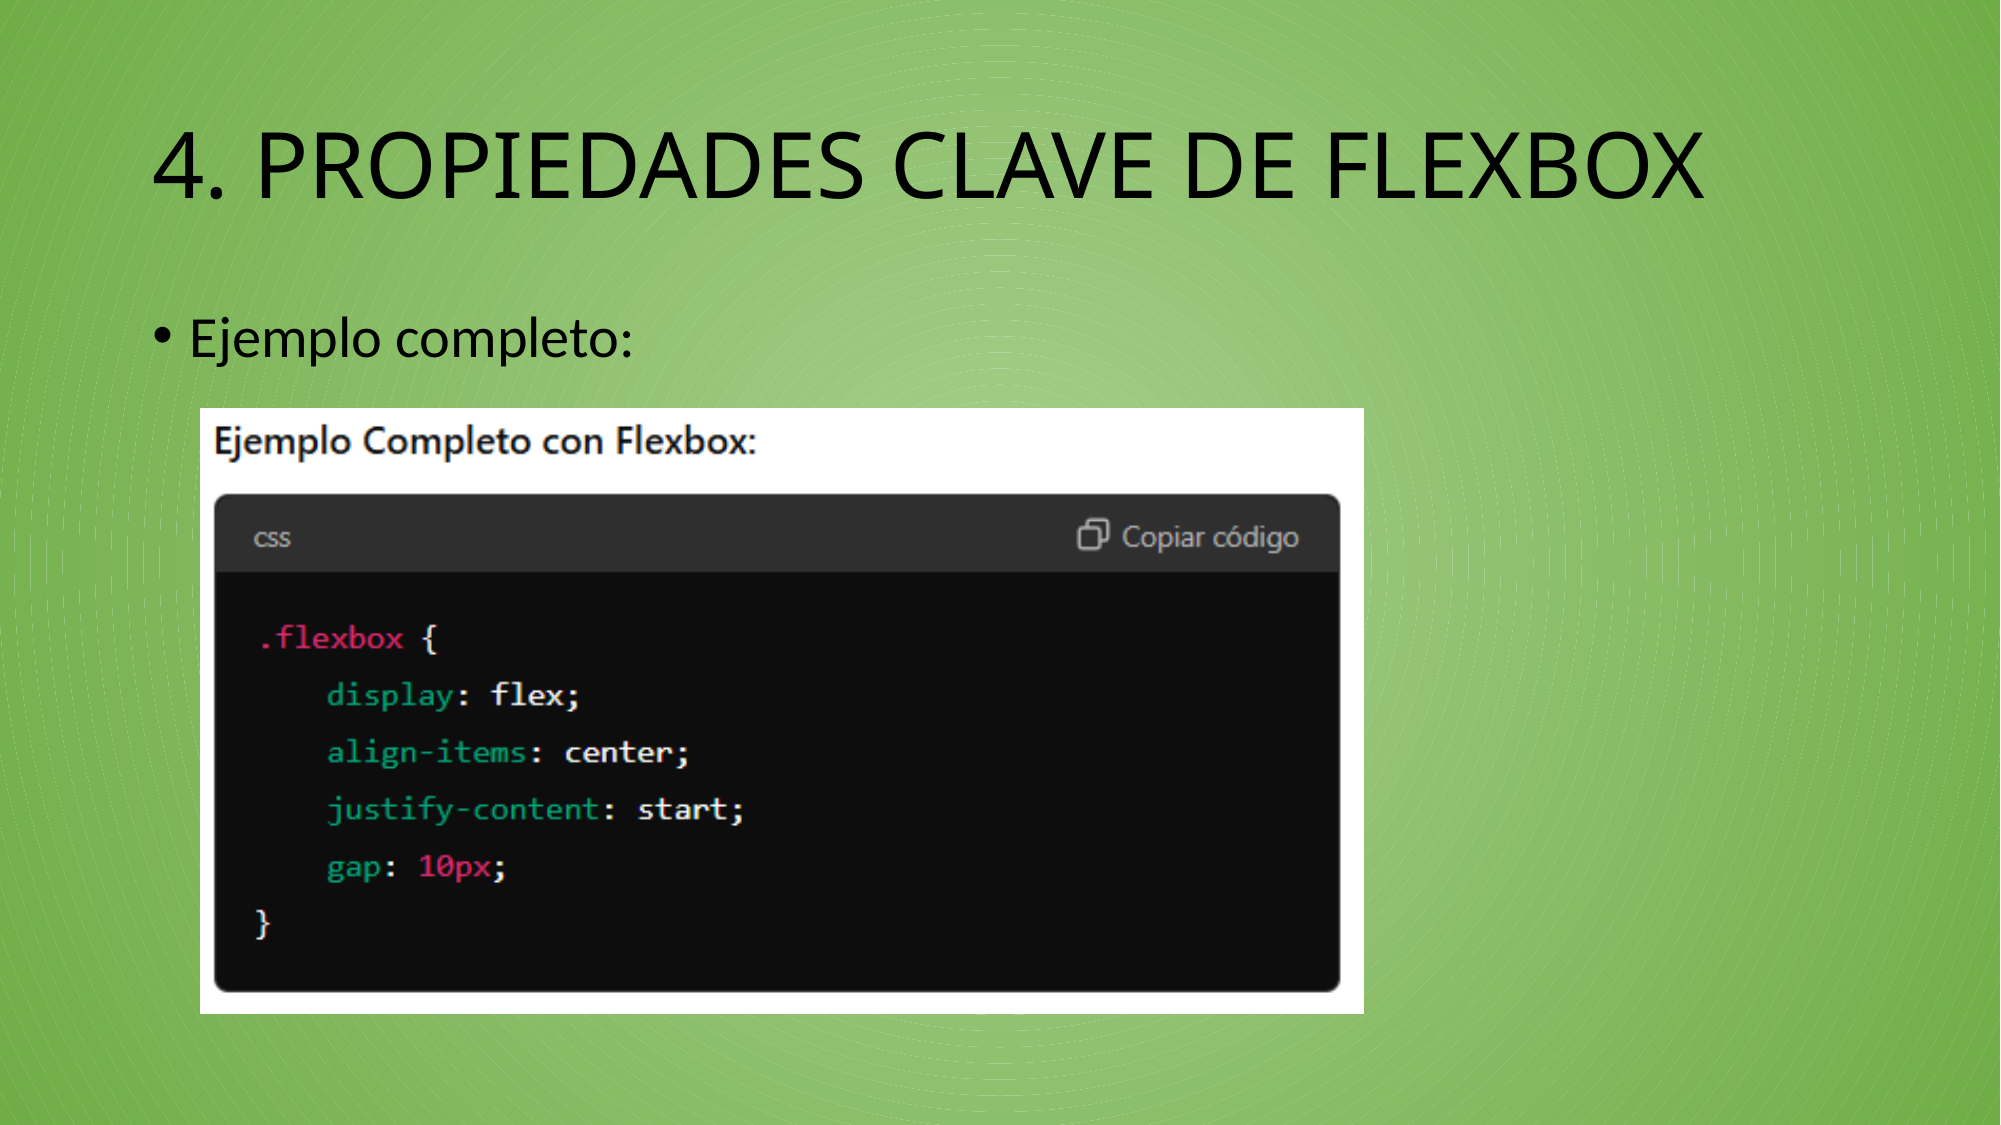

# 4. PROPIEDADES CLAVE DE FLEXBOX
Ejemplo completo: